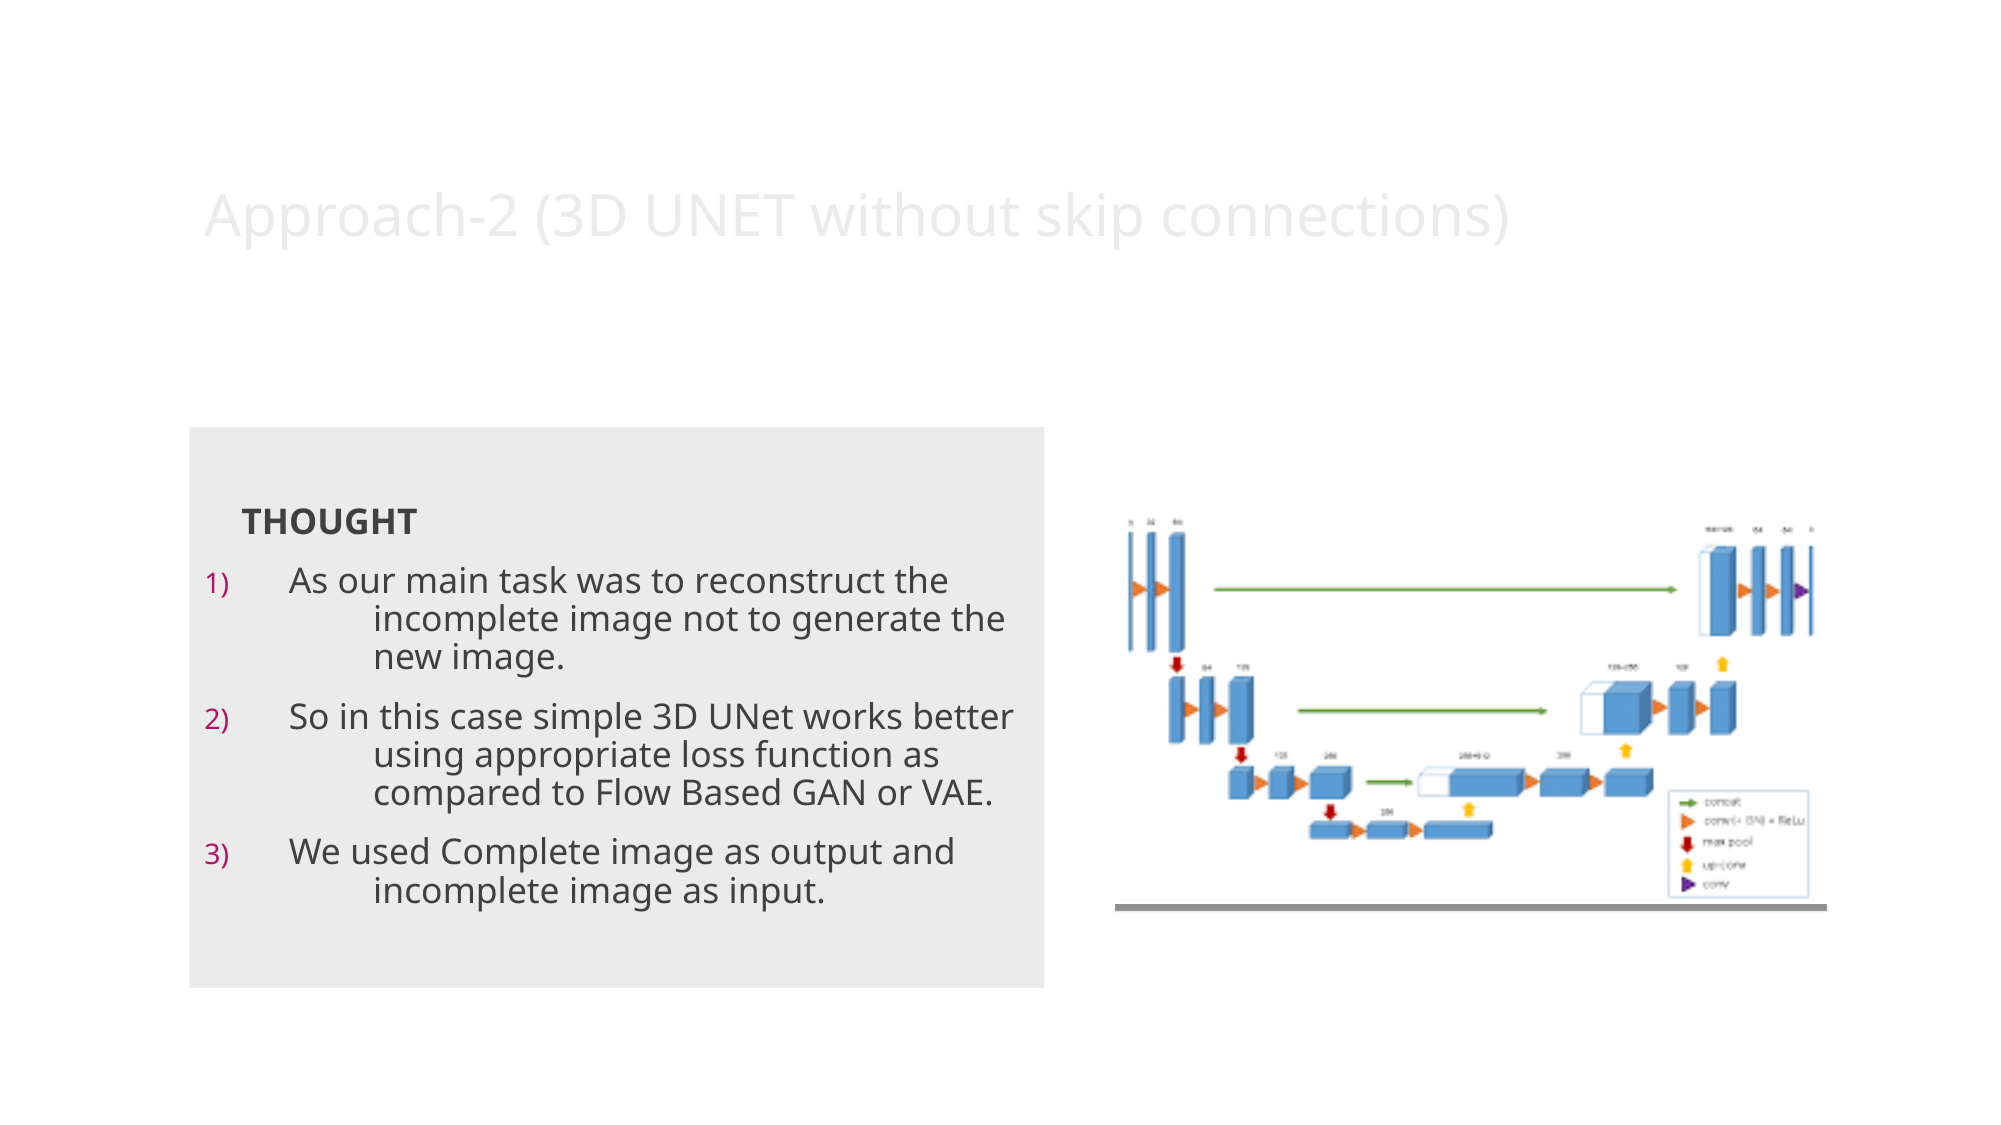

# Approach-2 (3D UNET without skip connections)
    THOUGHT
As our main task was to reconstruct the incomplete image not to generate the new image.
So in this case simple 3D UNet works better using appropriate loss function as compared to Flow Based GAN or VAE.
We used Complete image as output and incomplete image as input.